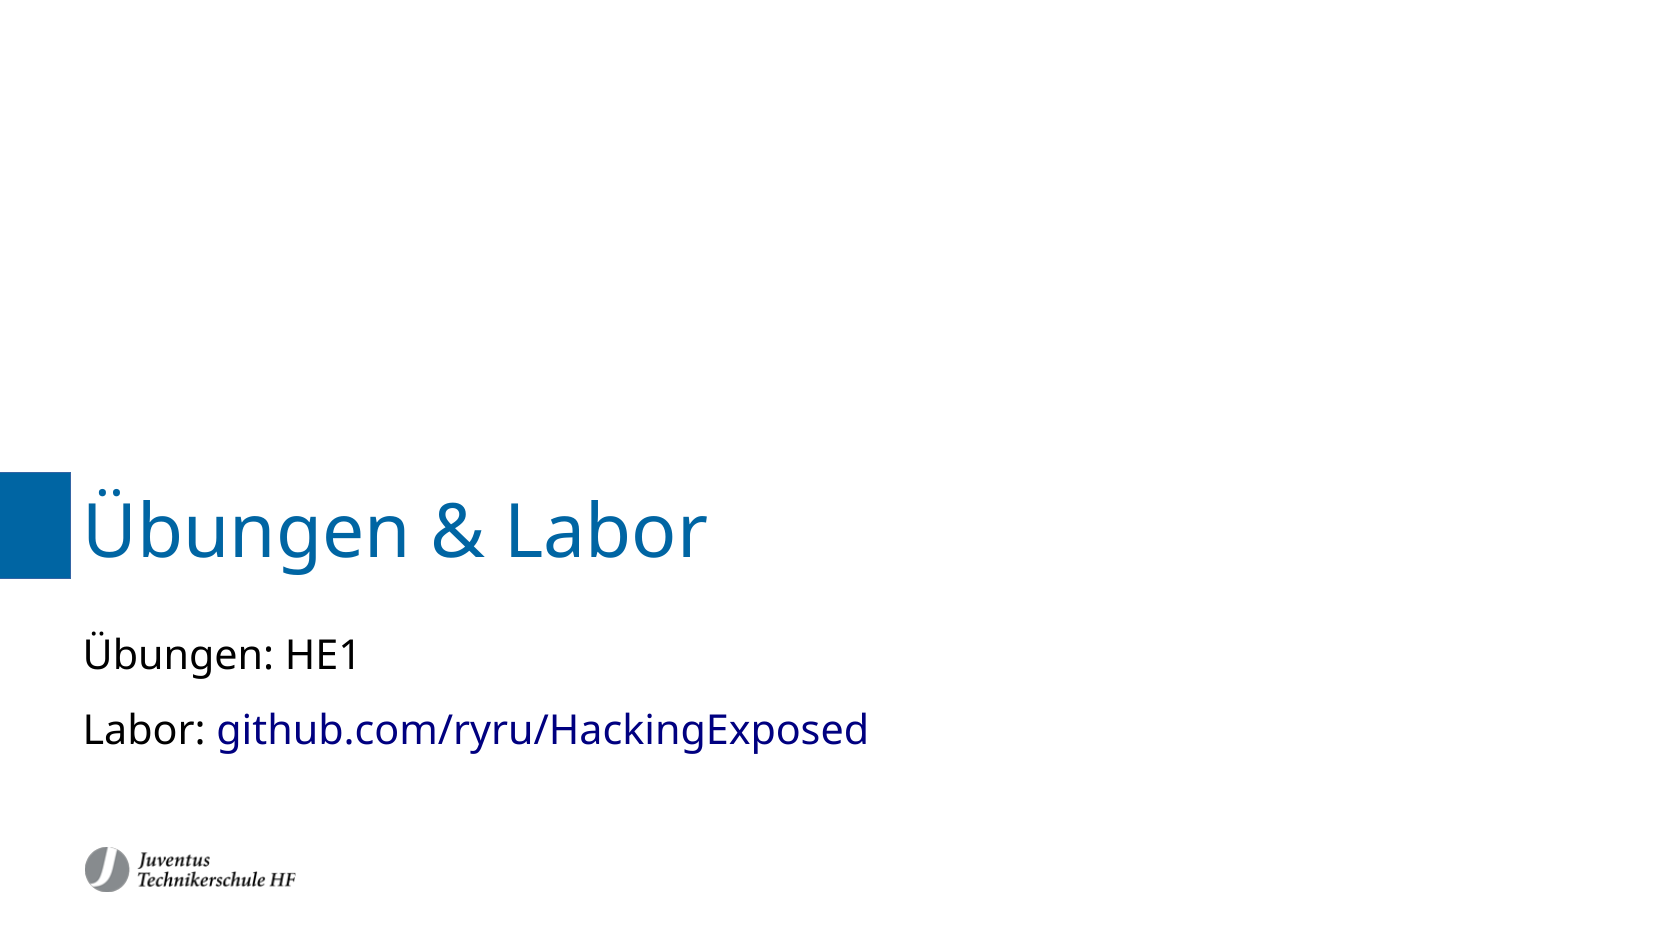

# Übungen & Labor
Übungen: HE1
Labor: github.com/ryru/HackingExposed